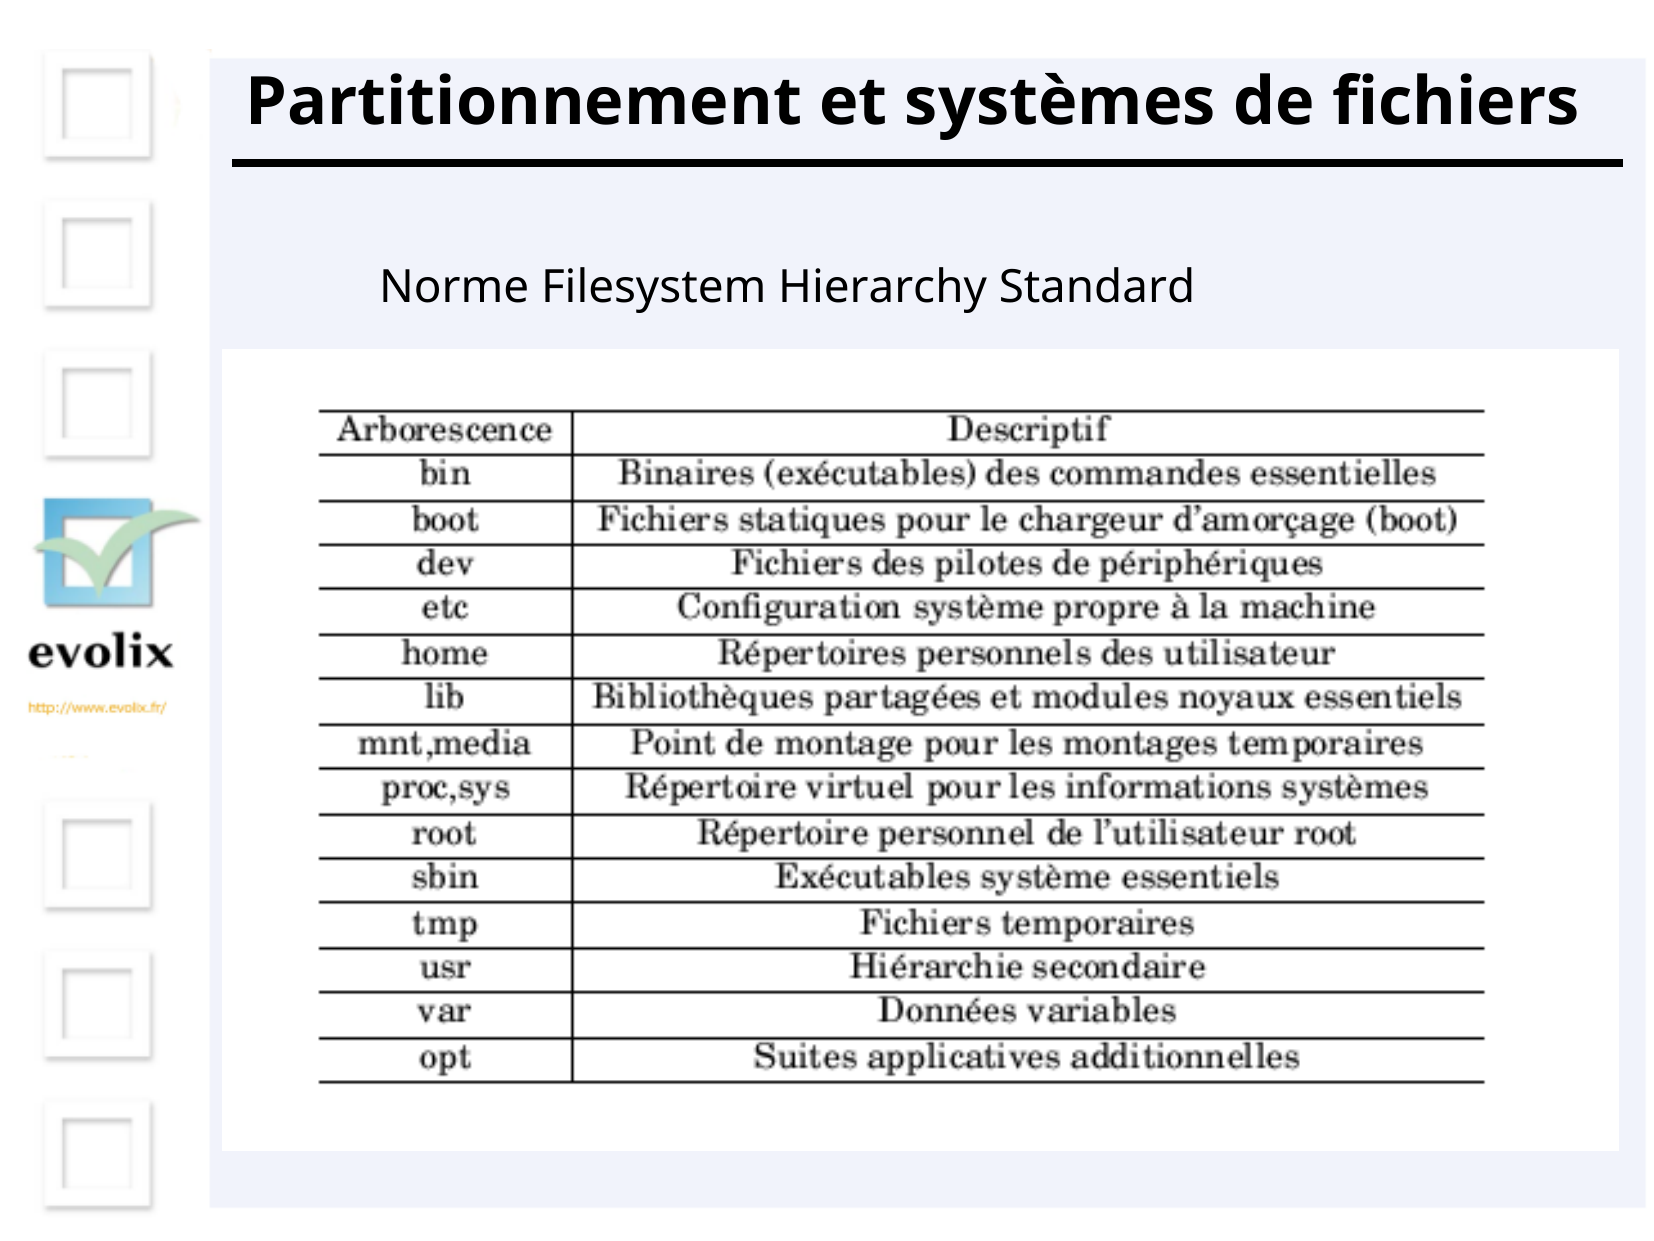

# Partitionnement et systèmes de fichiers
Norme Filesystem Hierarchy Standard